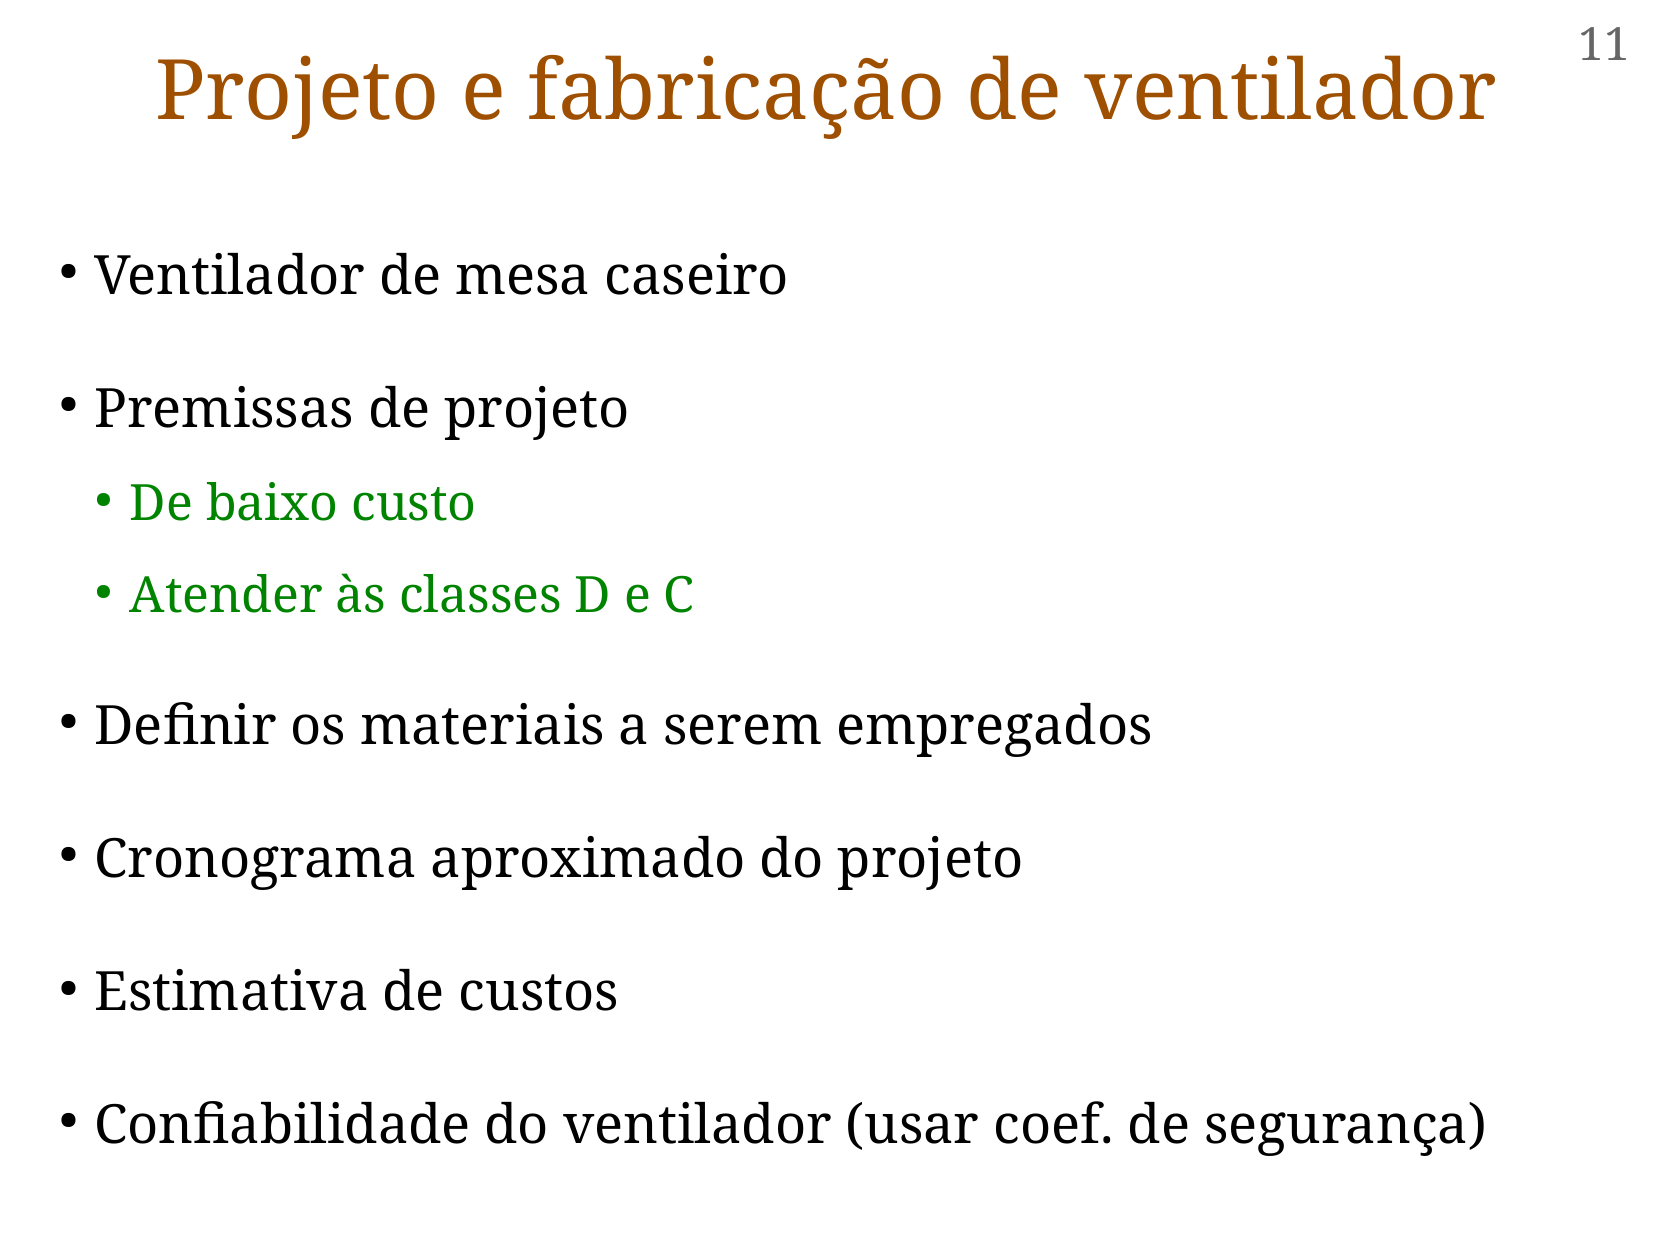

11
# Projeto e fabricação de ventilador
Ventilador de mesa caseiro
Premissas de projeto
De baixo custo
Atender às classes D e C
Definir os materiais a serem empregados
Cronograma aproximado do projeto
Estimativa de custos
Confiabilidade do ventilador (usar coef. de segurança)